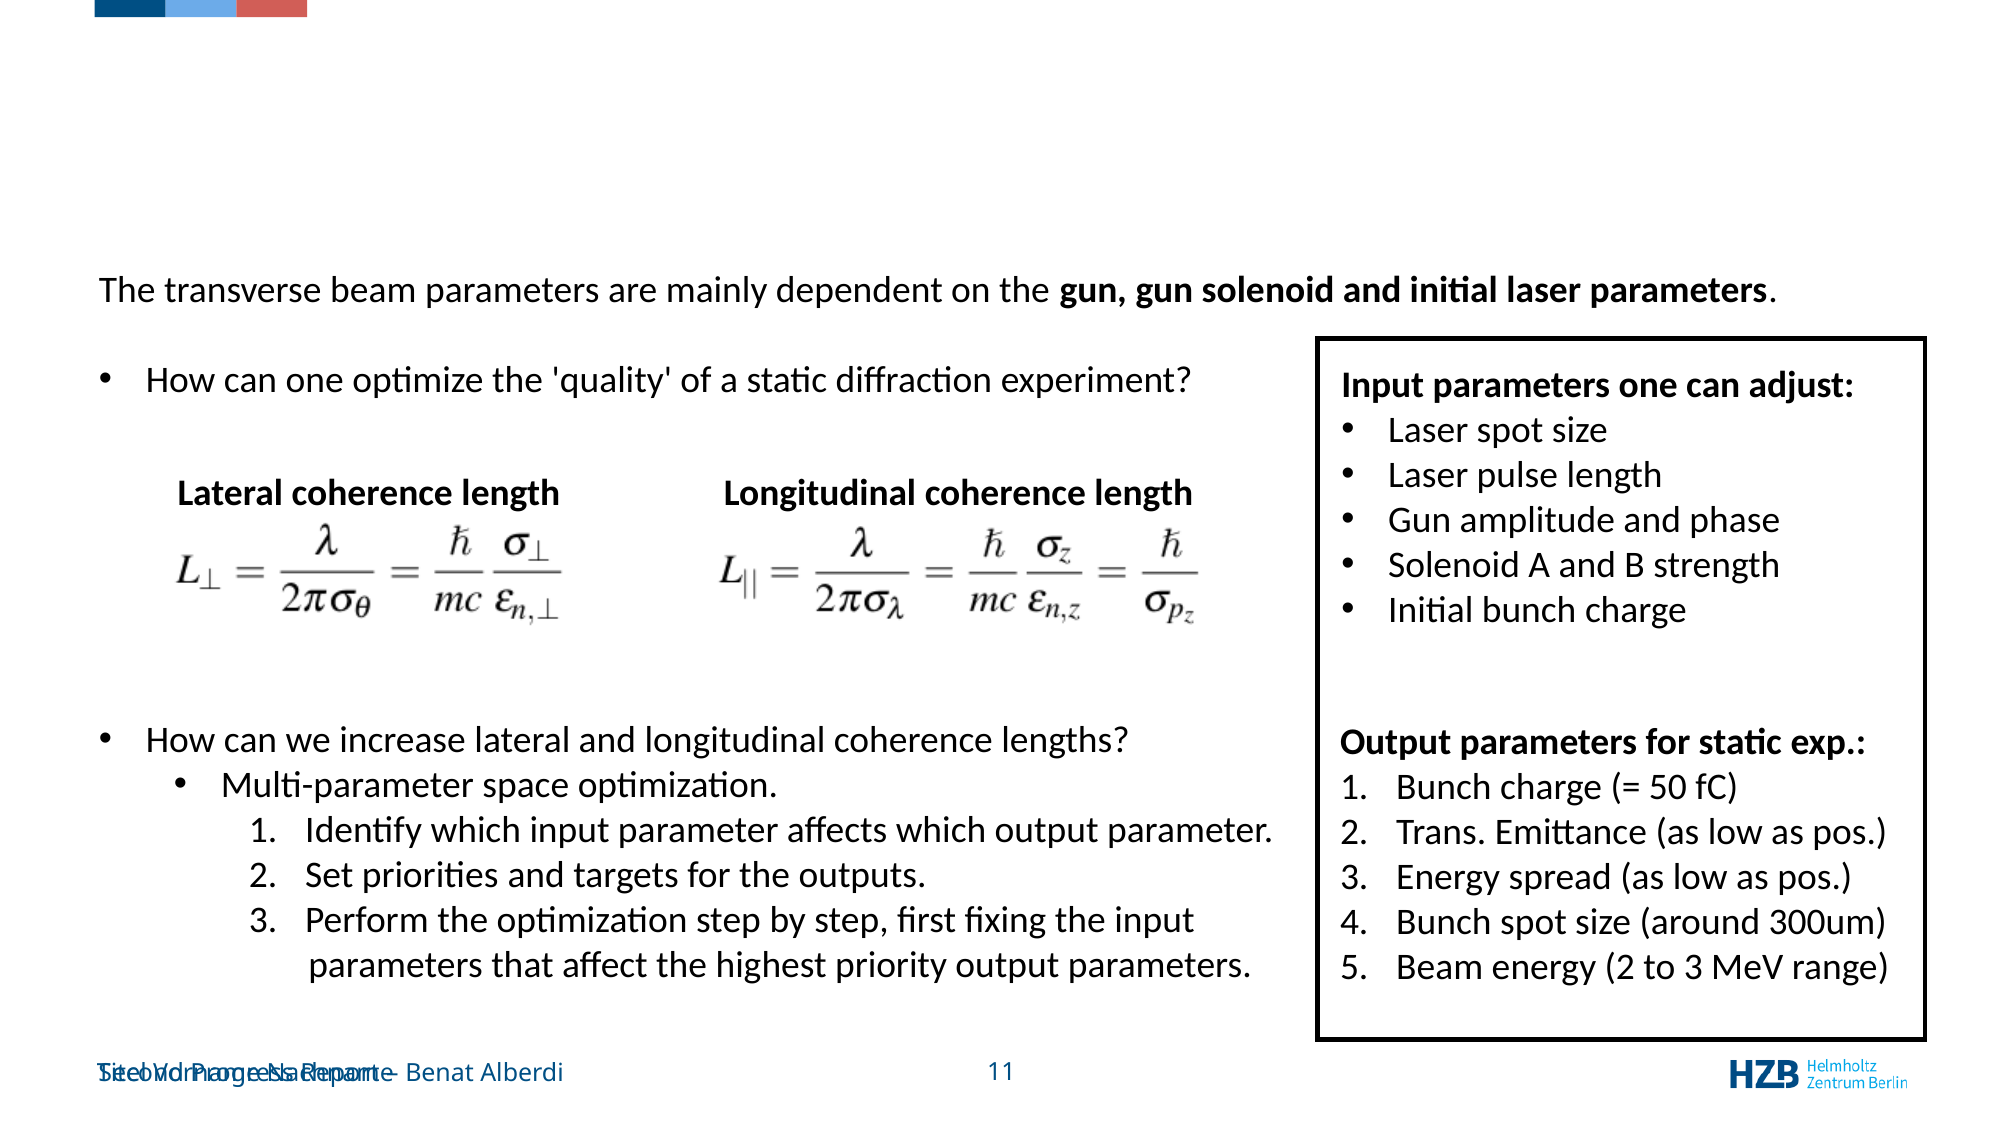

The transverse beam parameters are mainly dependent on the gun, gun solenoid and initial laser parameters.
How can one optimize the 'quality' of a static diffraction experiment?
How can we increase lateral and longitudinal coherence lengths?
Multi-parameter space optimization.
Identify which input parameter affects which output parameter.
Set priorities and targets for the outputs.
Perform the optimization step by step, first fixing the input
       parameters that affect the highest priority output parameters.
Input parameters one can adjust:
Laser spot size
Laser pulse length
Gun amplitude and phase
Solenoid A and B strength
Initial bunch charge
Lateral coherence length
Longitudinal coherence length
Output parameters for static exp.:
Bunch charge (= 50 fC)
Trans. Emittance (as low as pos.)
Energy spread (as low as pos.)
Bunch spot size (around 300um)
Beam energy (2 to 3 MeV range)
Titel Vorname Nachname
Second Progress Report – Benat Alberdi